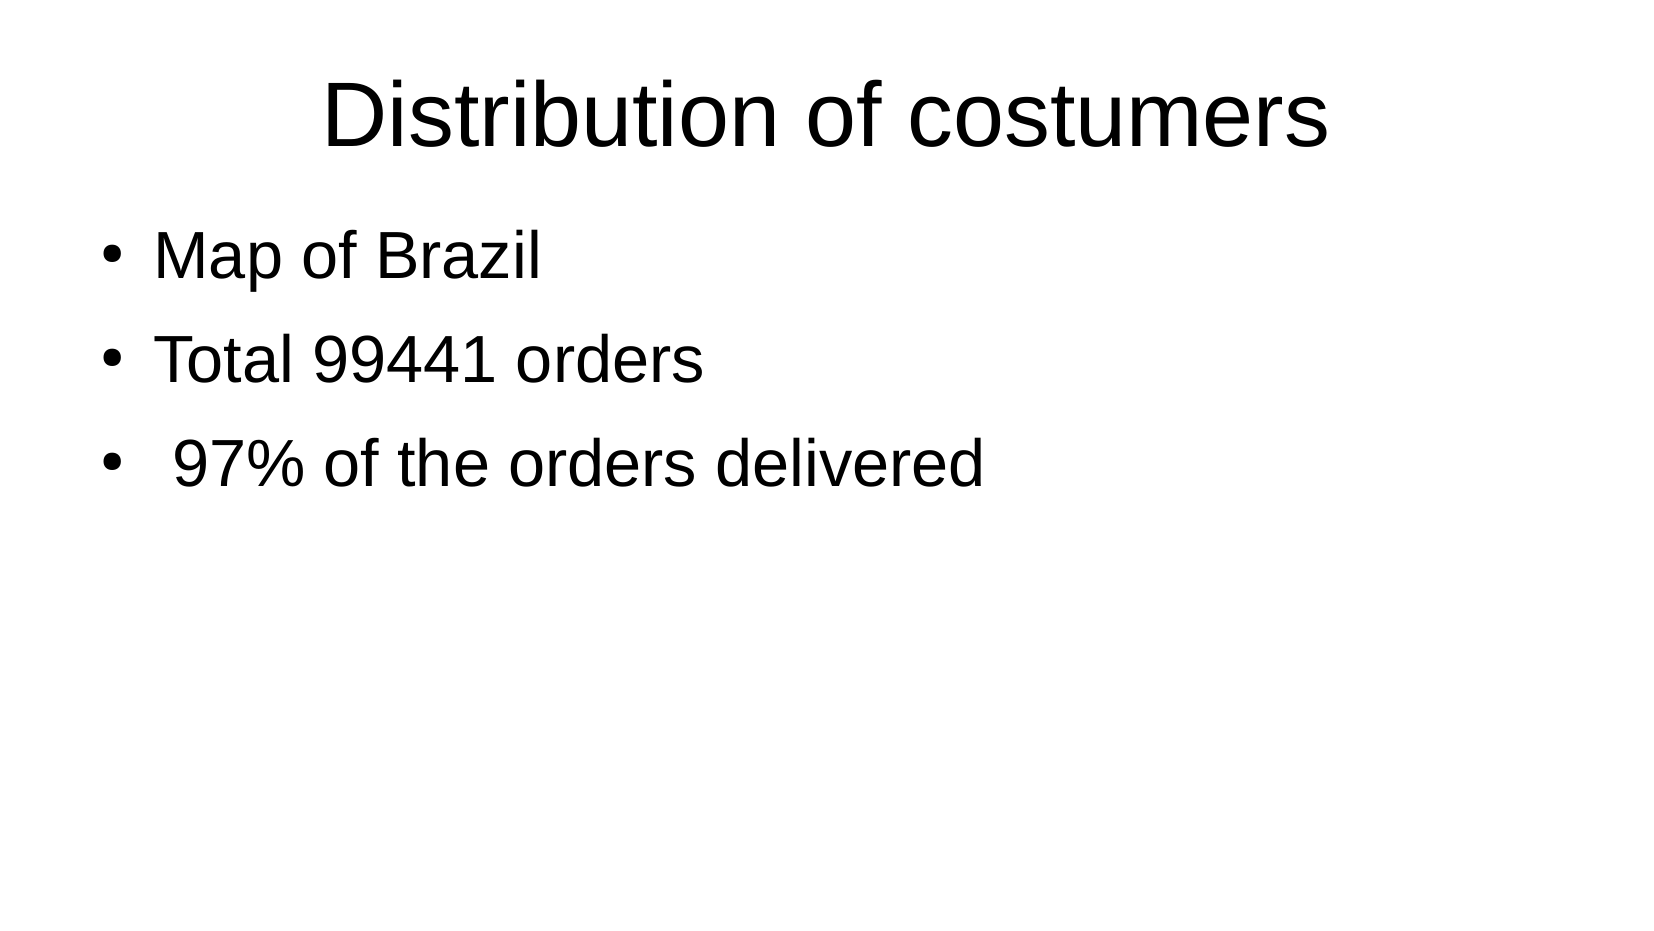

# Distribution of costumers
Map of Brazil
Total 99441 orders
 97% of the orders delivered